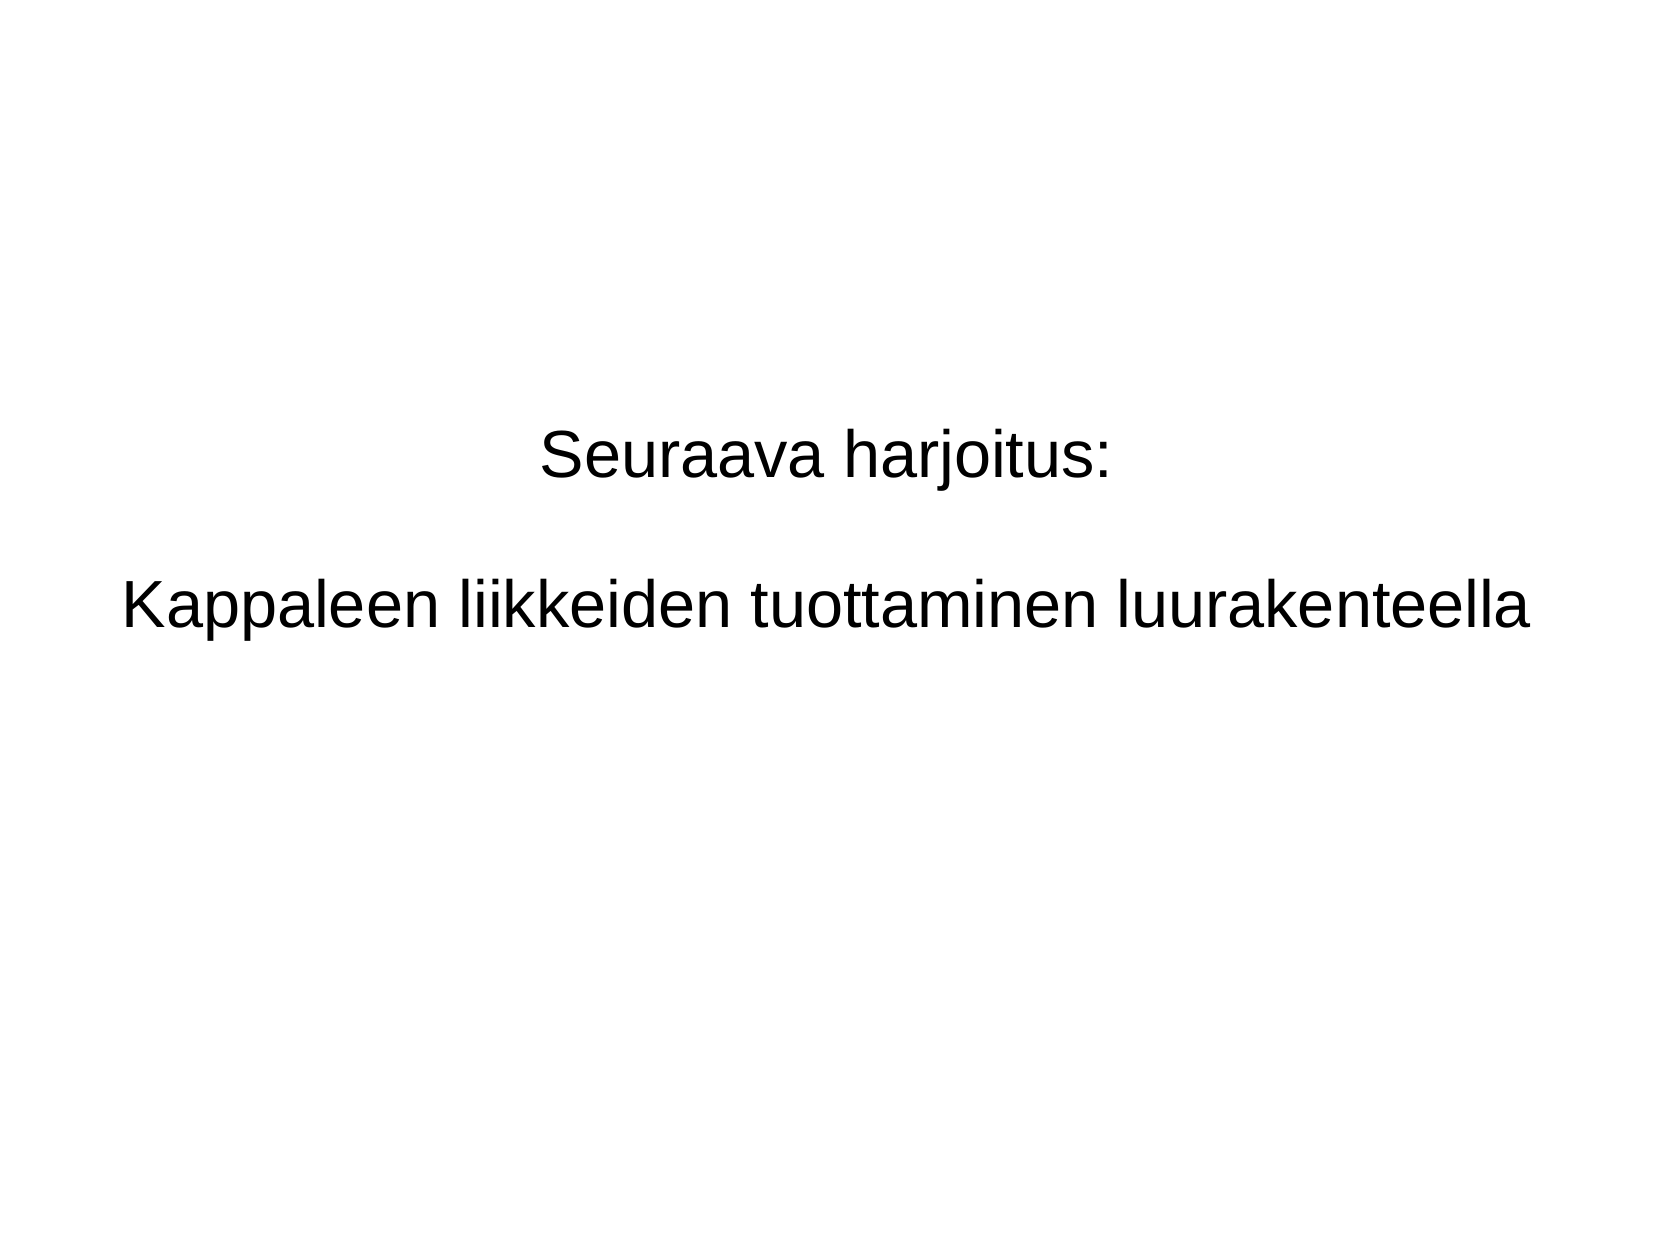

# Seuraava harjoitus:
Kappaleen liikkeiden tuottaminen luurakenteella